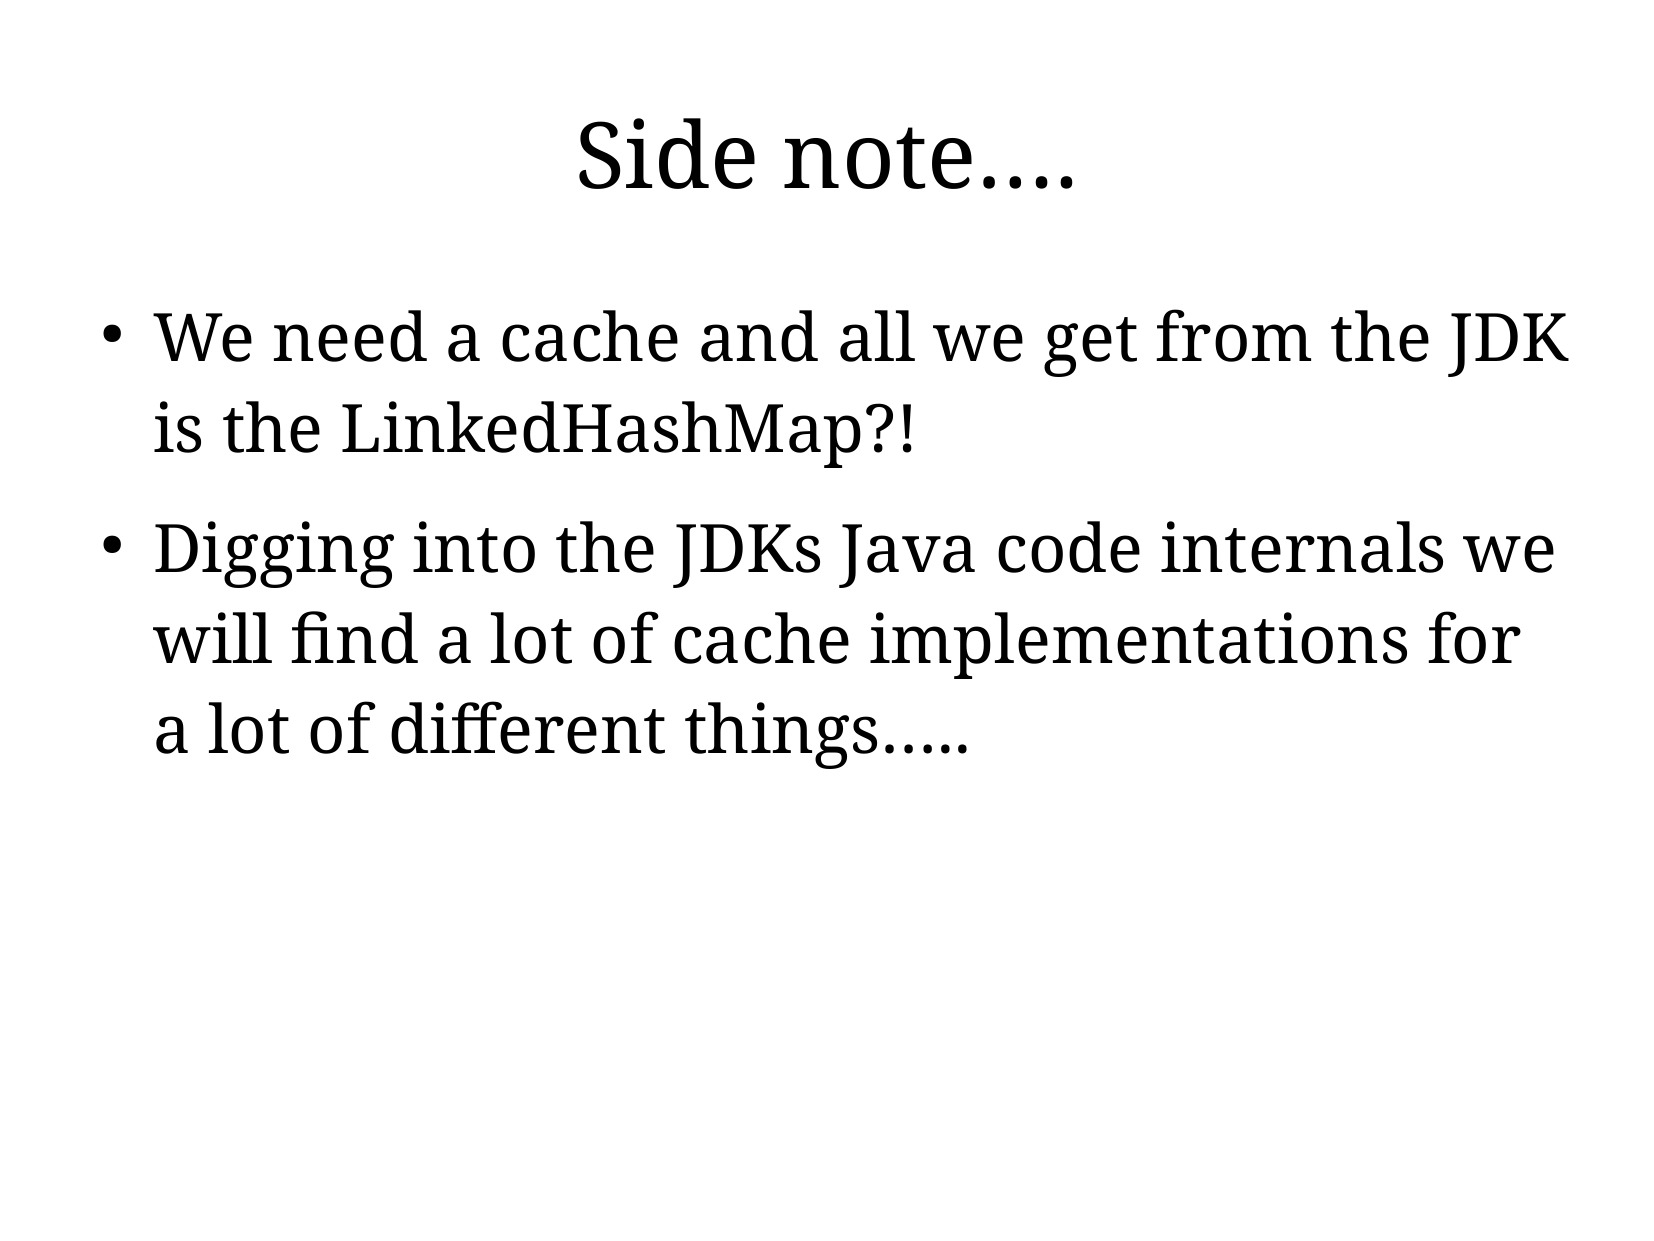

# Side note….
We need a cache and all we get from the JDK is the LinkedHashMap?!
Digging into the JDKs Java code internals we will find a lot of cache implementations for a lot of different things…..